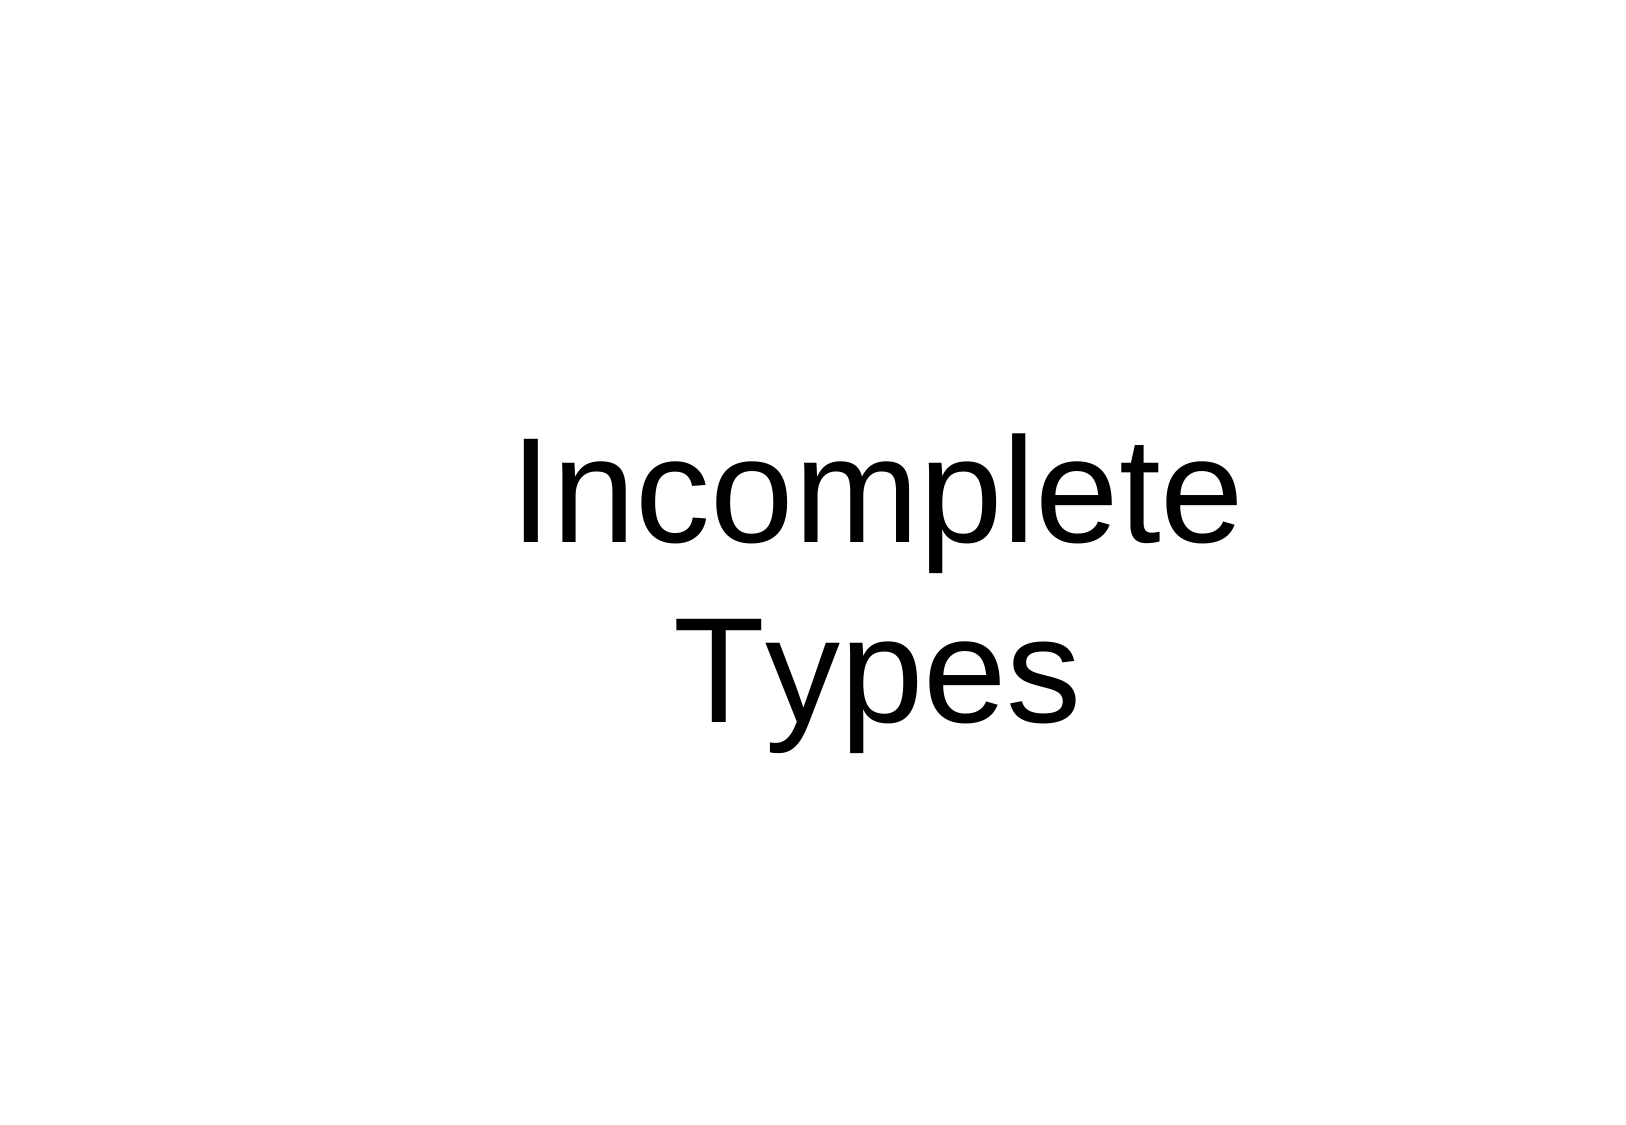

# C Foundation Part 2
Incomplete
Types